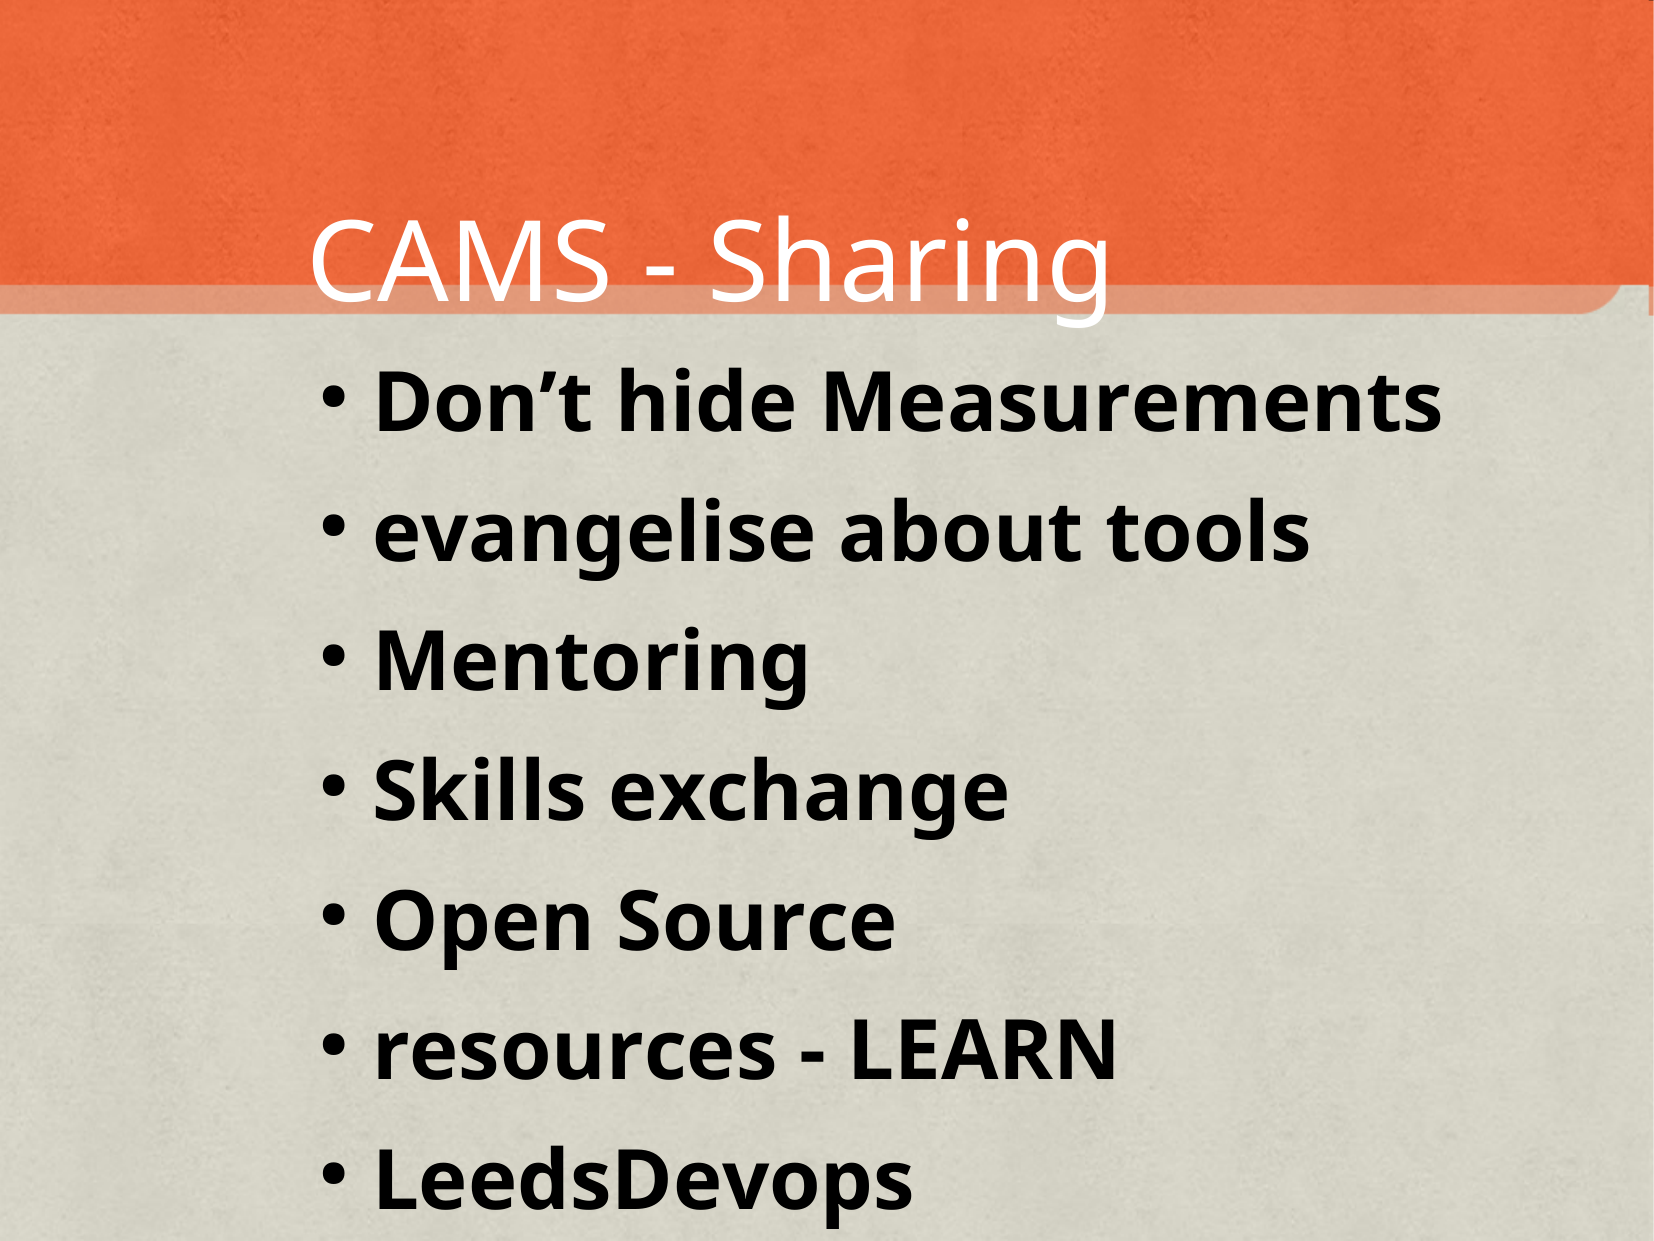

# CAMS - Sharing
Don’t hide Measurements
evangelise about tools
Mentoring
Skills exchange
Open Source
resources - LEARN
LeedsDevops